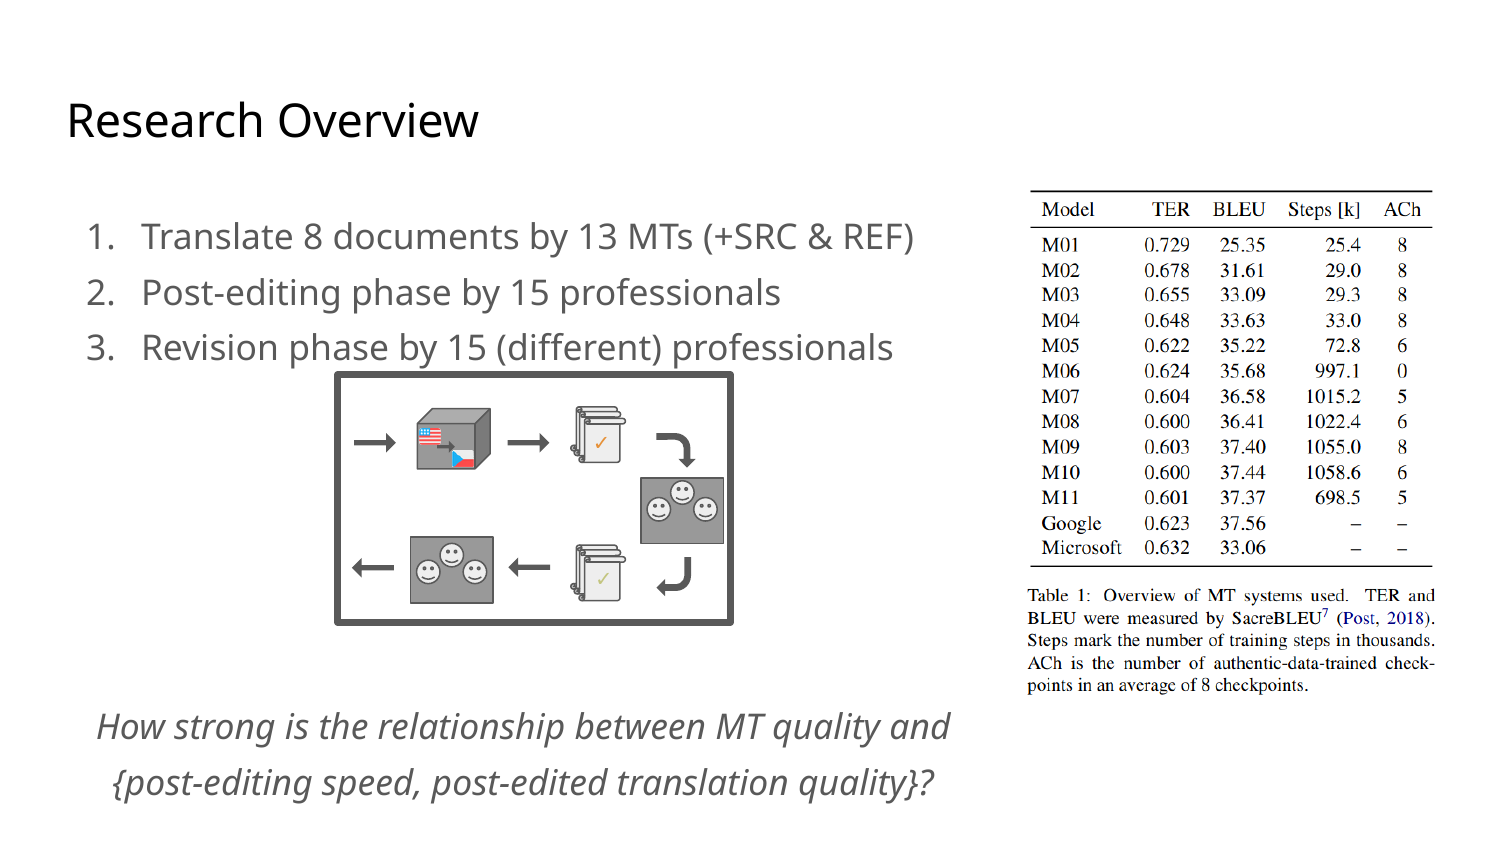

# Research Overview
Translate 8 documents by 13 MTs (+SRC & REF)
Post-editing phase by 15 professionals
Revision phase by 15 (different) professionals
How strong is the relationship between MT quality and {post-editing speed, post-edited translation quality}?
✓
✓